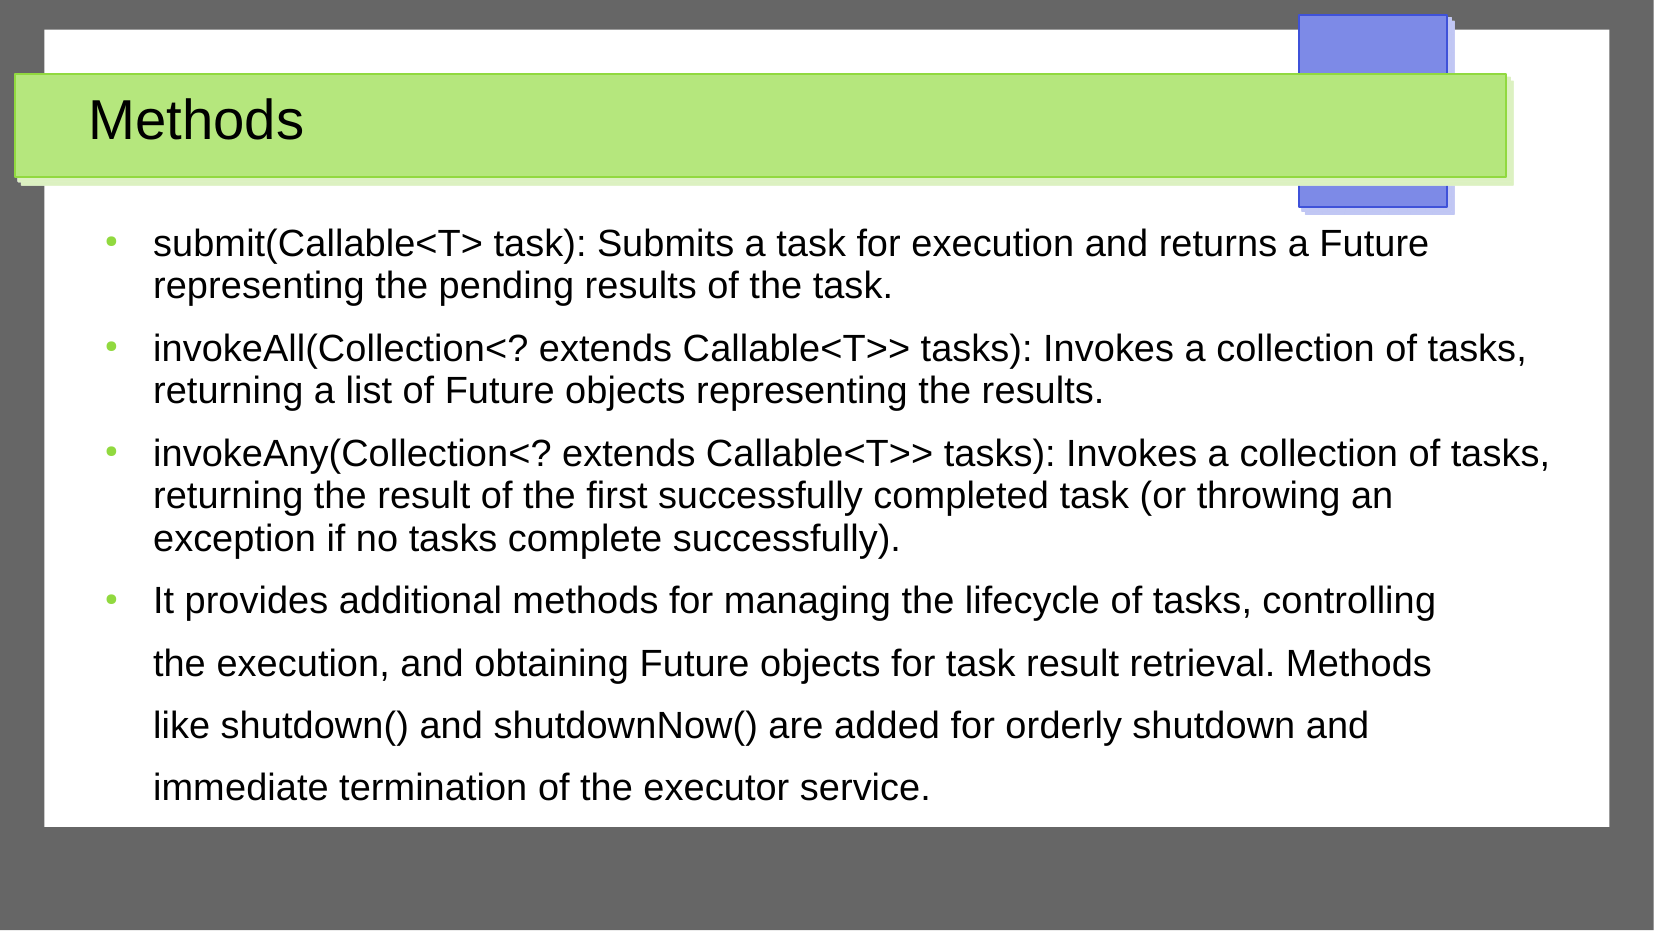

# Methods
submit(Callable<T> task): Submits a task for execution and returns a Future representing the pending results of the task.
invokeAll(Collection<? extends Callable<T>> tasks): Invokes a collection of tasks, returning a list of Future objects representing the results.
invokeAny(Collection<? extends Callable<T>> tasks): Invokes a collection of tasks, returning the result of the first successfully completed task (or throwing an exception if no tasks complete successfully).
It provides additional methods for managing the lifecycle of tasks, controlling
the execution, and obtaining Future objects for task result retrieval. Methods
like shutdown() and shutdownNow() are added for orderly shutdown and
immediate termination of the executor service.